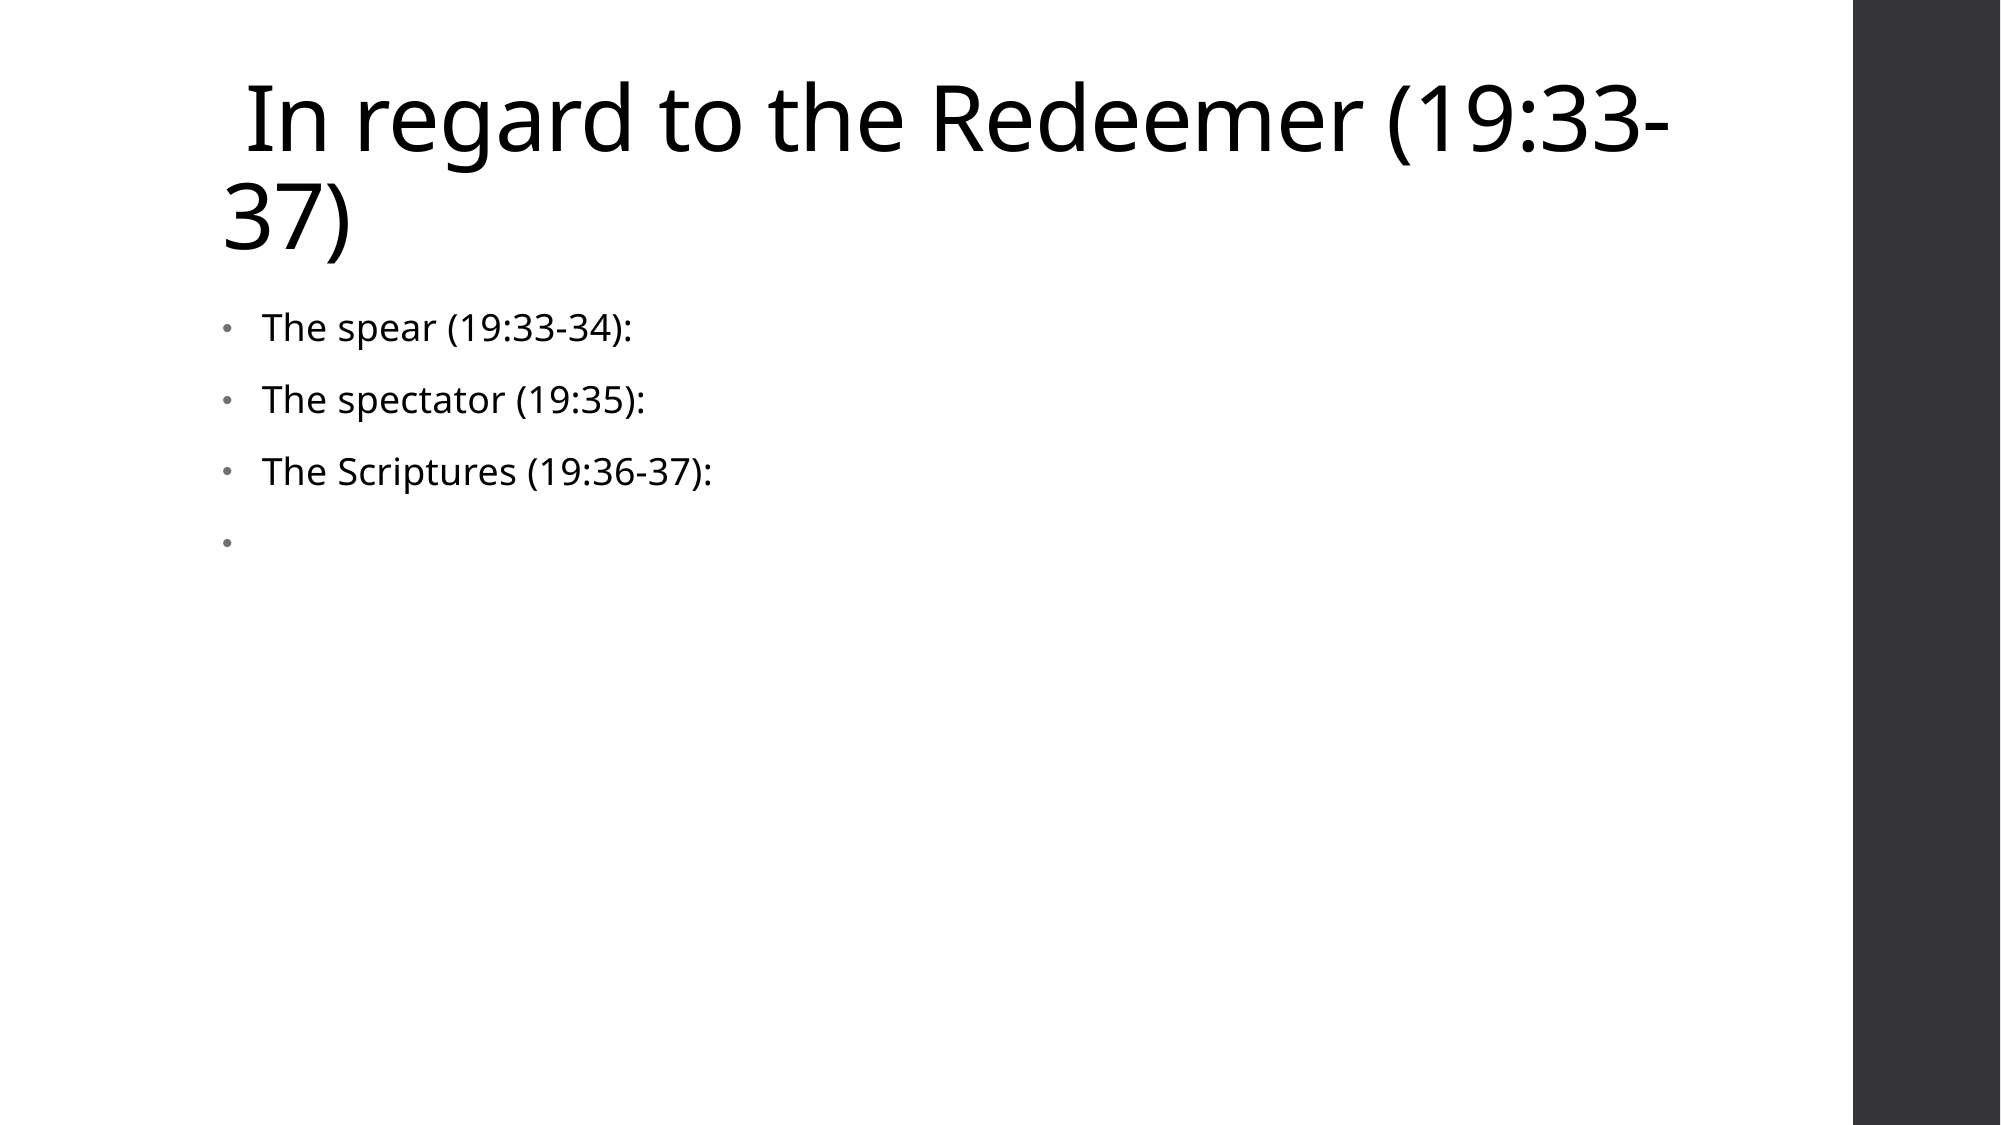

# In regard to the Redeemer (19:33-37)
 The spear (19:33-34):
 The spectator (19:35):
 The Scriptures (19:36-37):